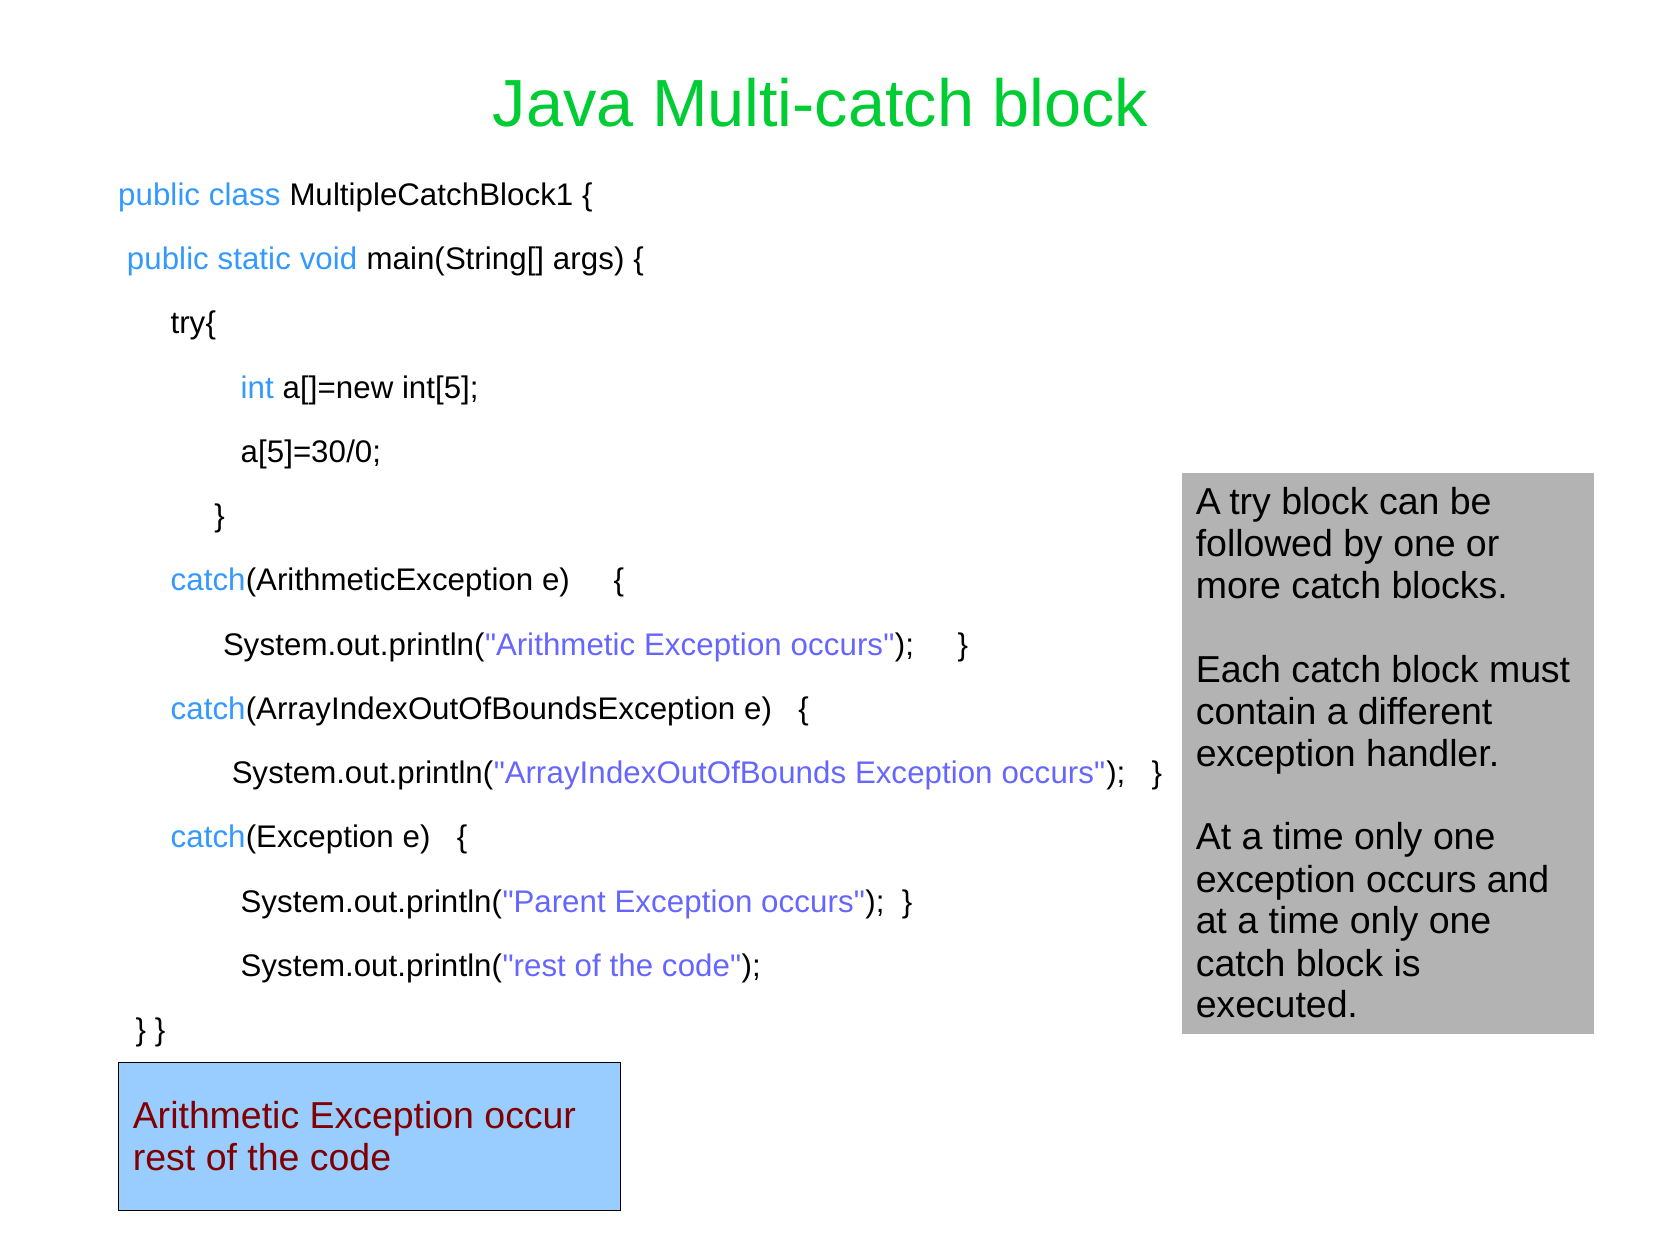

# Java Multi-catch block
public class MultipleCatchBlock1 {
 public static void main(String[] args) {
 try{
 int a[]=new int[5];
 a[5]=30/0;
 }
 catch(ArithmeticException e) {
 System.out.println("Arithmetic Exception occurs"); }
 catch(ArrayIndexOutOfBoundsException e) {
 System.out.println("ArrayIndexOutOfBounds Exception occurs"); }
 catch(Exception e) {
 System.out.println("Parent Exception occurs"); }
 System.out.println("rest of the code");
 } }
| A try block can be followed by one or more catch blocks. Each catch block must contain a different exception handler. At a time only one exception occurs and at a time only one catch block is executed. |
| --- |
Arithmetic Exception occur
rest of the code